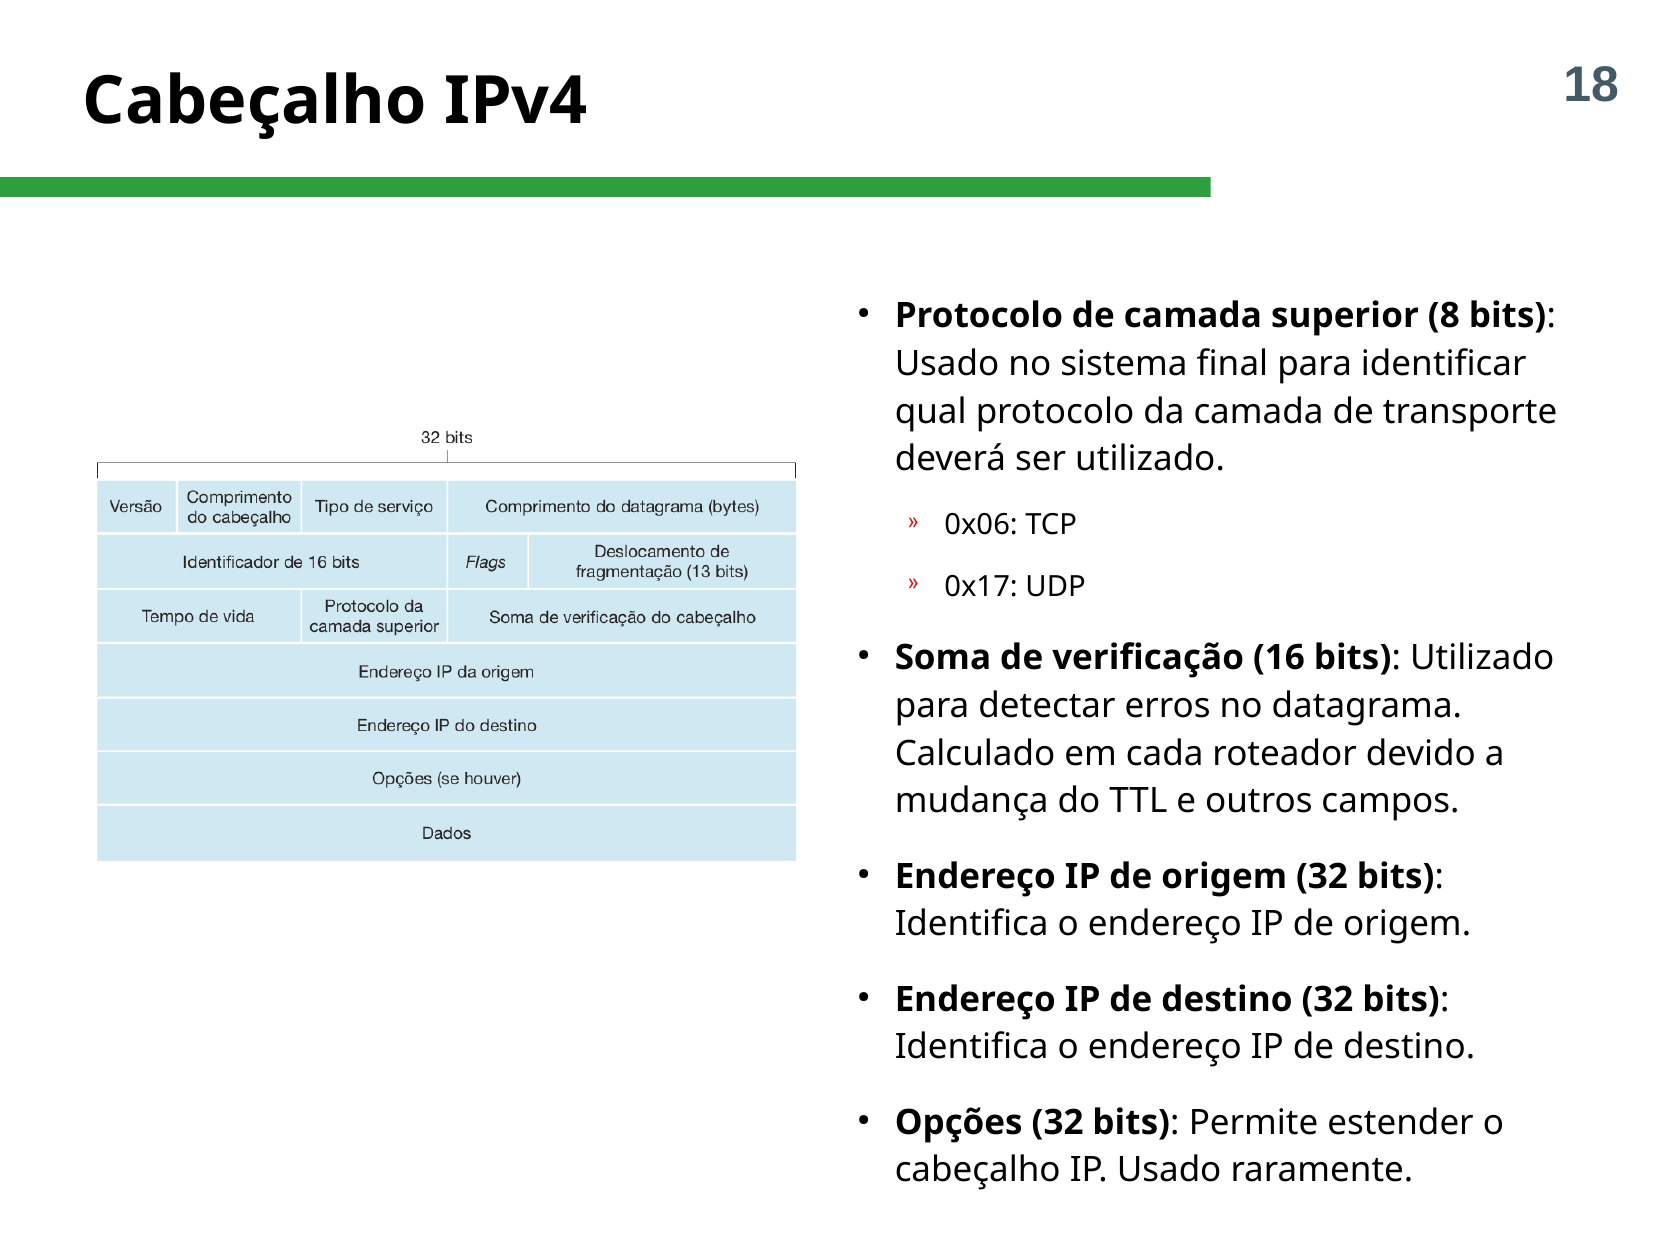

# Cabeçalho IPv4
Protocolo de camada superior (8 bits): Usado no sistema final para identificar qual protocolo da camada de transporte deverá ser utilizado.
0x06: TCP
0x17: UDP
Soma de verificação (16 bits): Utilizado para detectar erros no datagrama. Calculado em cada roteador devido a mudança do TTL e outros campos.
Endereço IP de origem (32 bits): Identifica o endereço IP de origem.
Endereço IP de destino (32 bits): Identifica o endereço IP de destino.
Opções (32 bits): Permite estender o cabeçalho IP. Usado raramente.